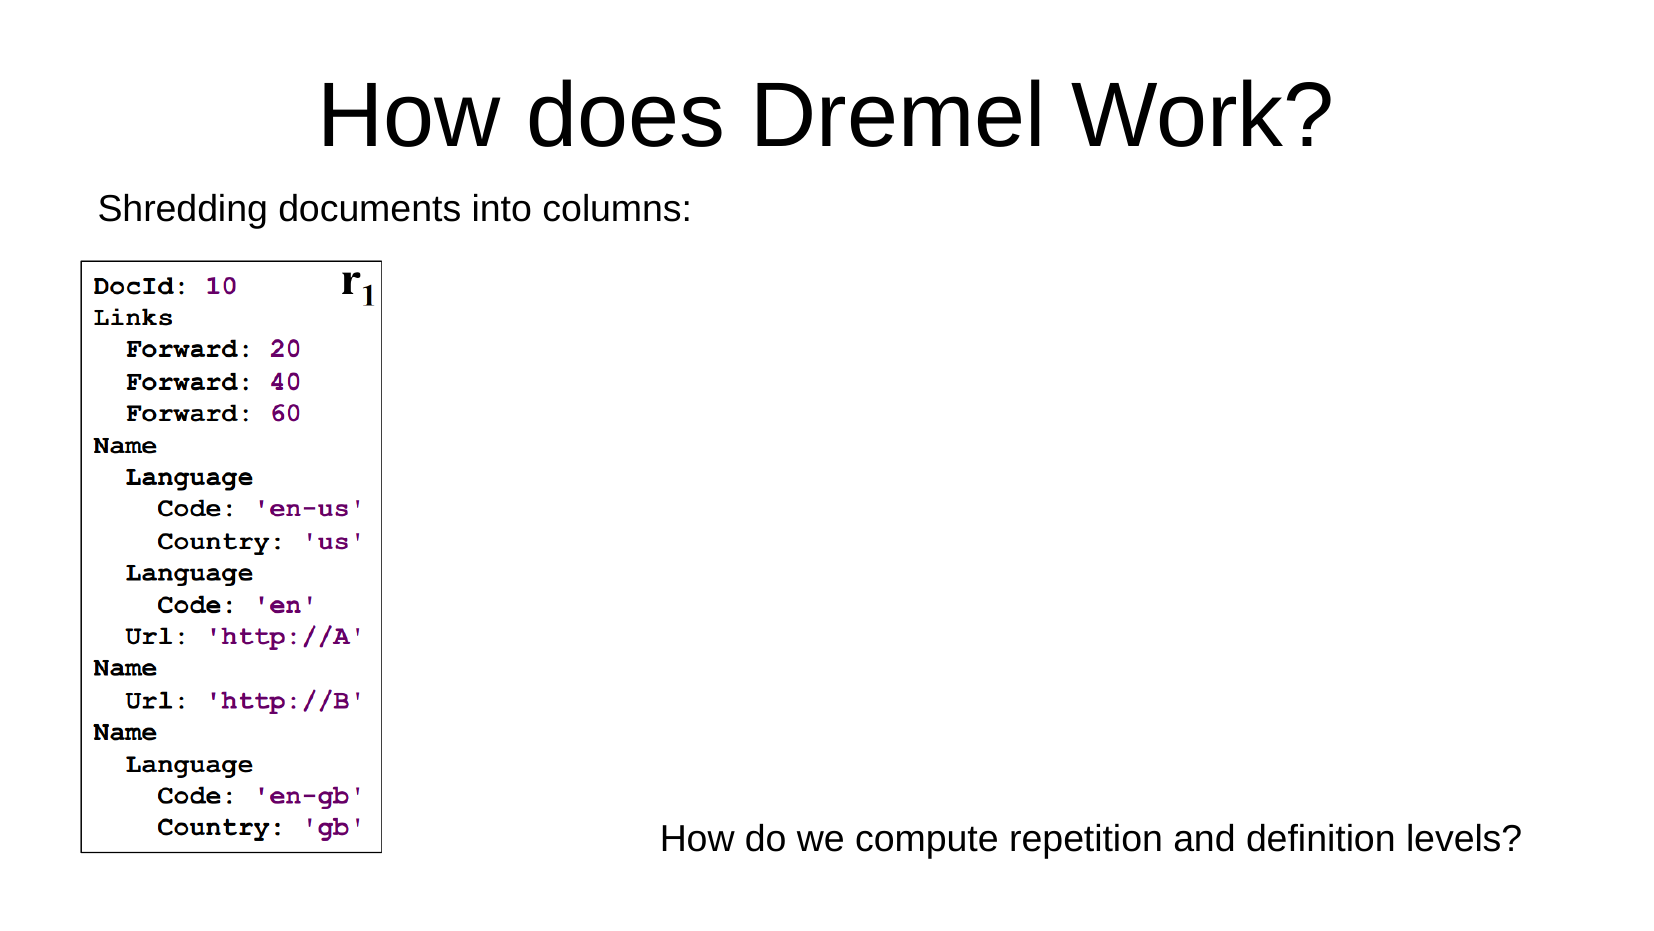

# How does Dremel Work?
Shredding documents into columns:
How do we compute repetition and definition levels?